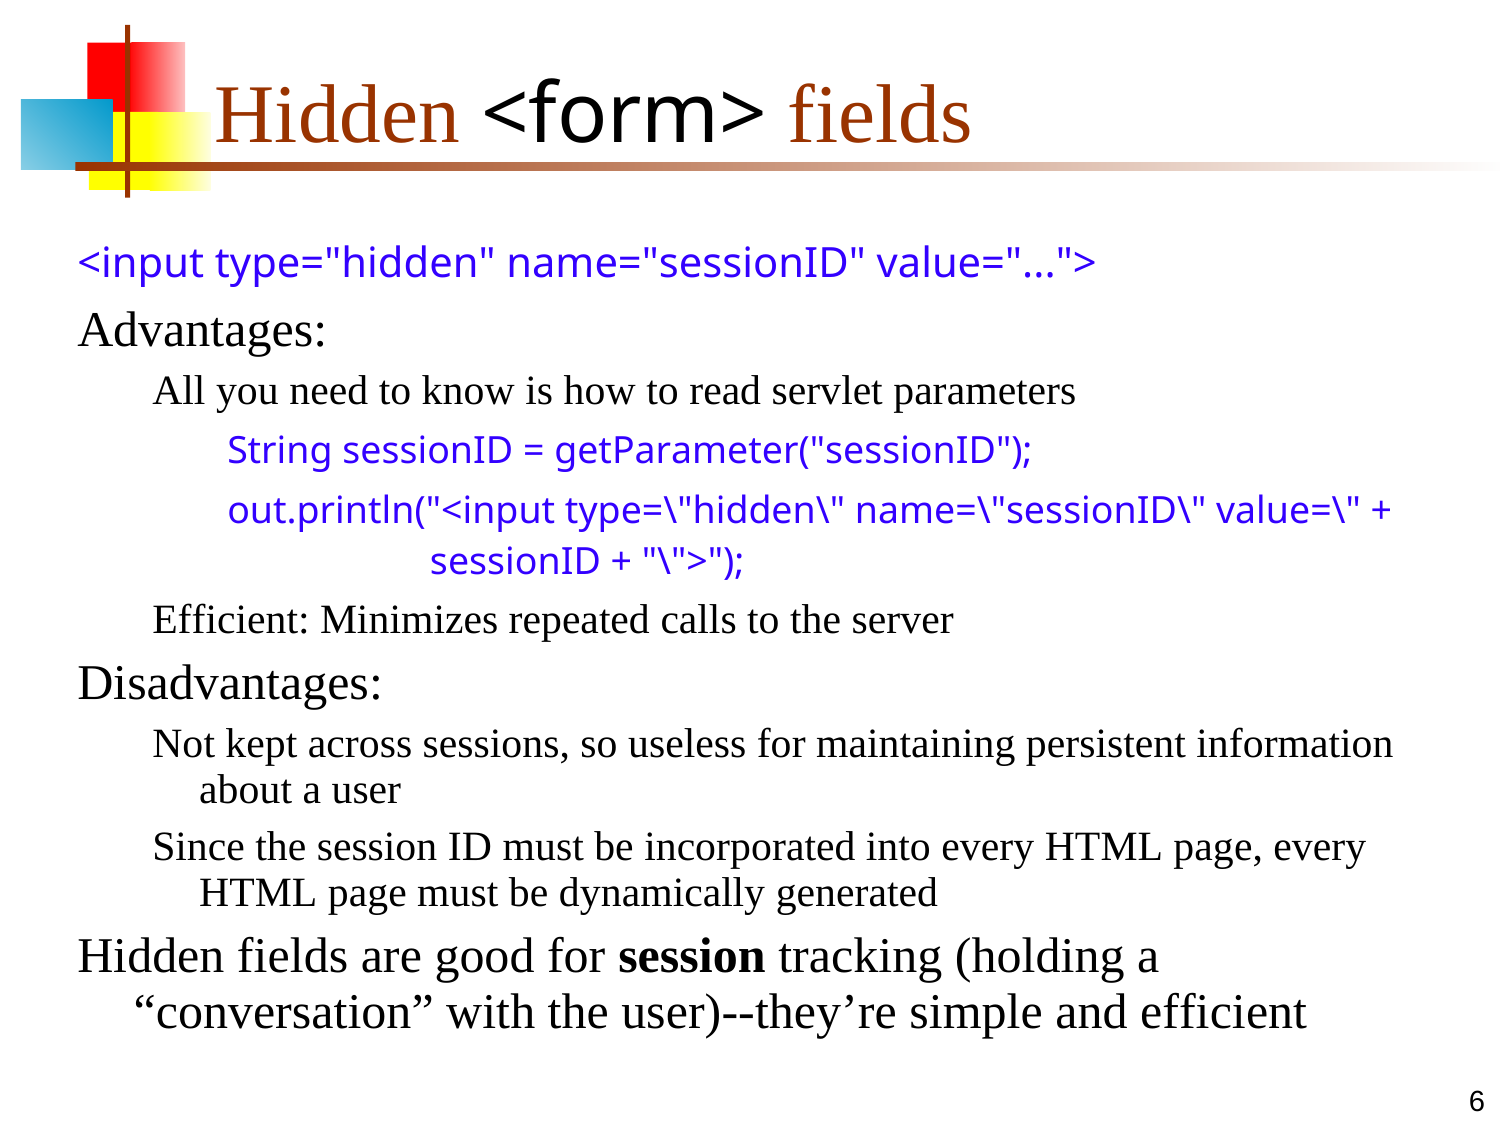

# Hidden <form> fields
<input type="hidden" name="sessionID" value="...">
Advantages:
All you need to know is how to read servlet parameters
String sessionID = getParameter("sessionID");
out.println("<input type=\"hidden\" name=\"sessionID\" value=\" +
 sessionID + "\">");
Efficient: Minimizes repeated calls to the server
Disadvantages:
Not kept across sessions, so useless for maintaining persistent information about a user
Since the session ID must be incorporated into every HTML page, every HTML page must be dynamically generated
Hidden fields are good for session tracking (holding a “conversation” with the user)--they’re simple and efficient
6